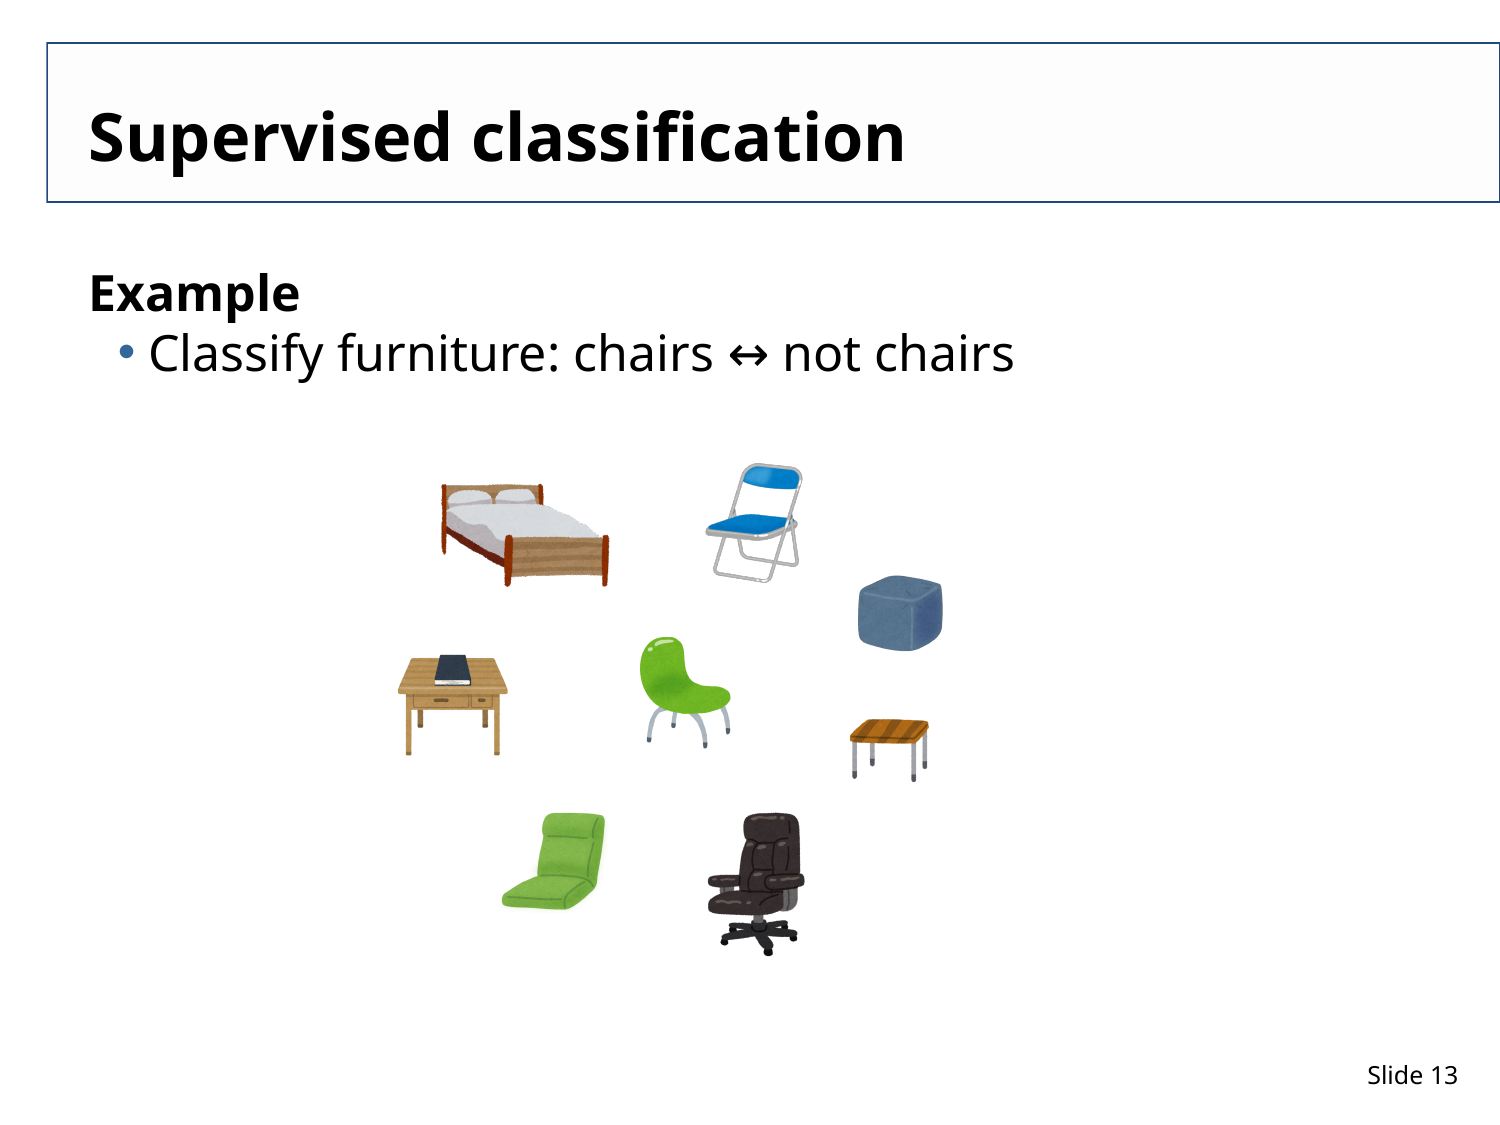

Supervised classification
Example
Classify furniture: chairs ↔ not chairs